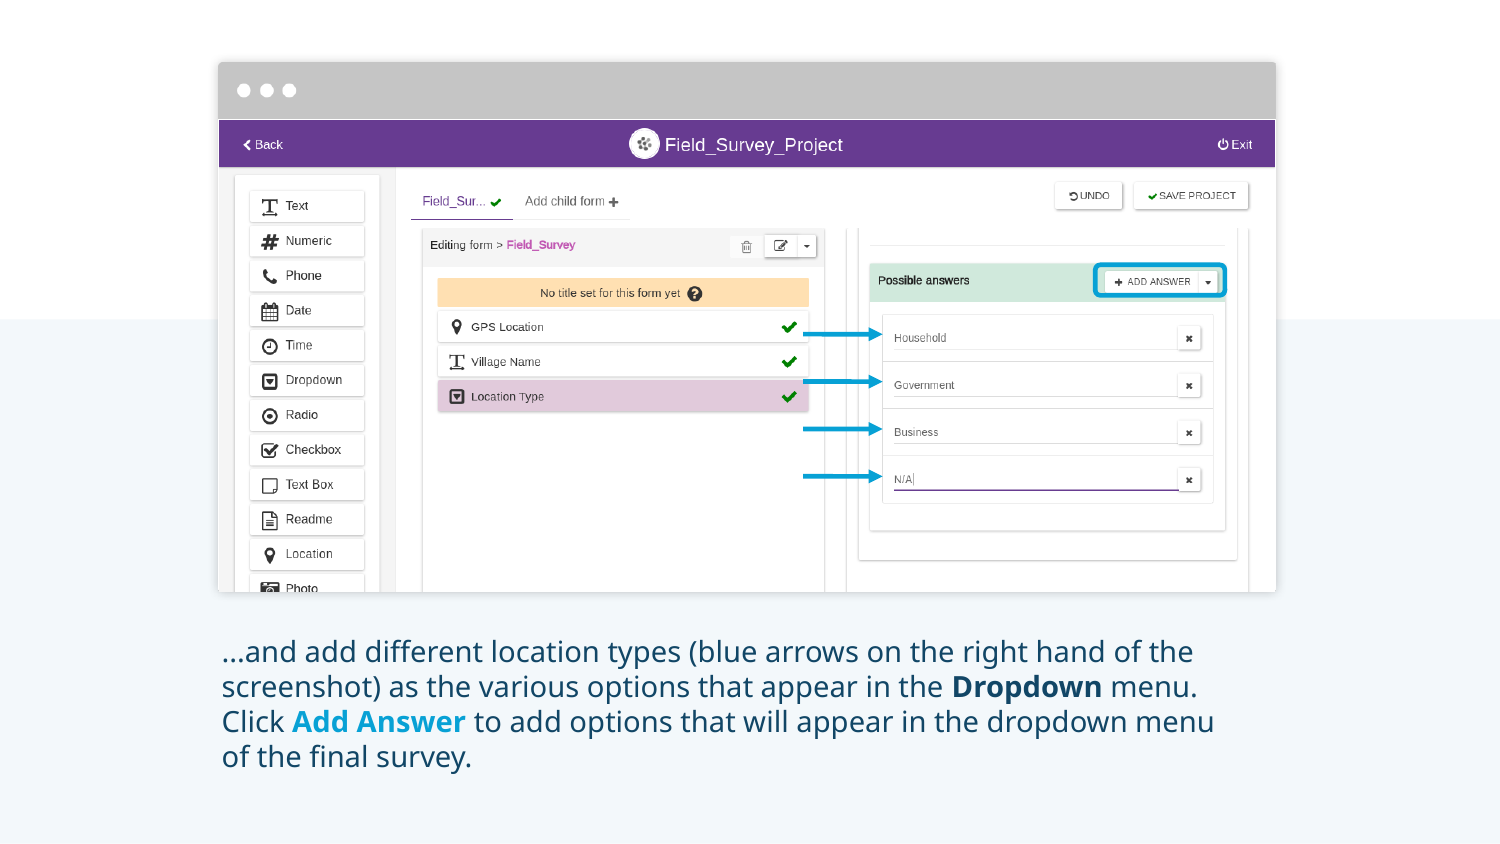

...and add different location types (blue arrows on the right hand of the screenshot) as the various options that appear in the Dropdown menu. Click Add Answer to add options that will appear in the dropdown menu of the final survey.